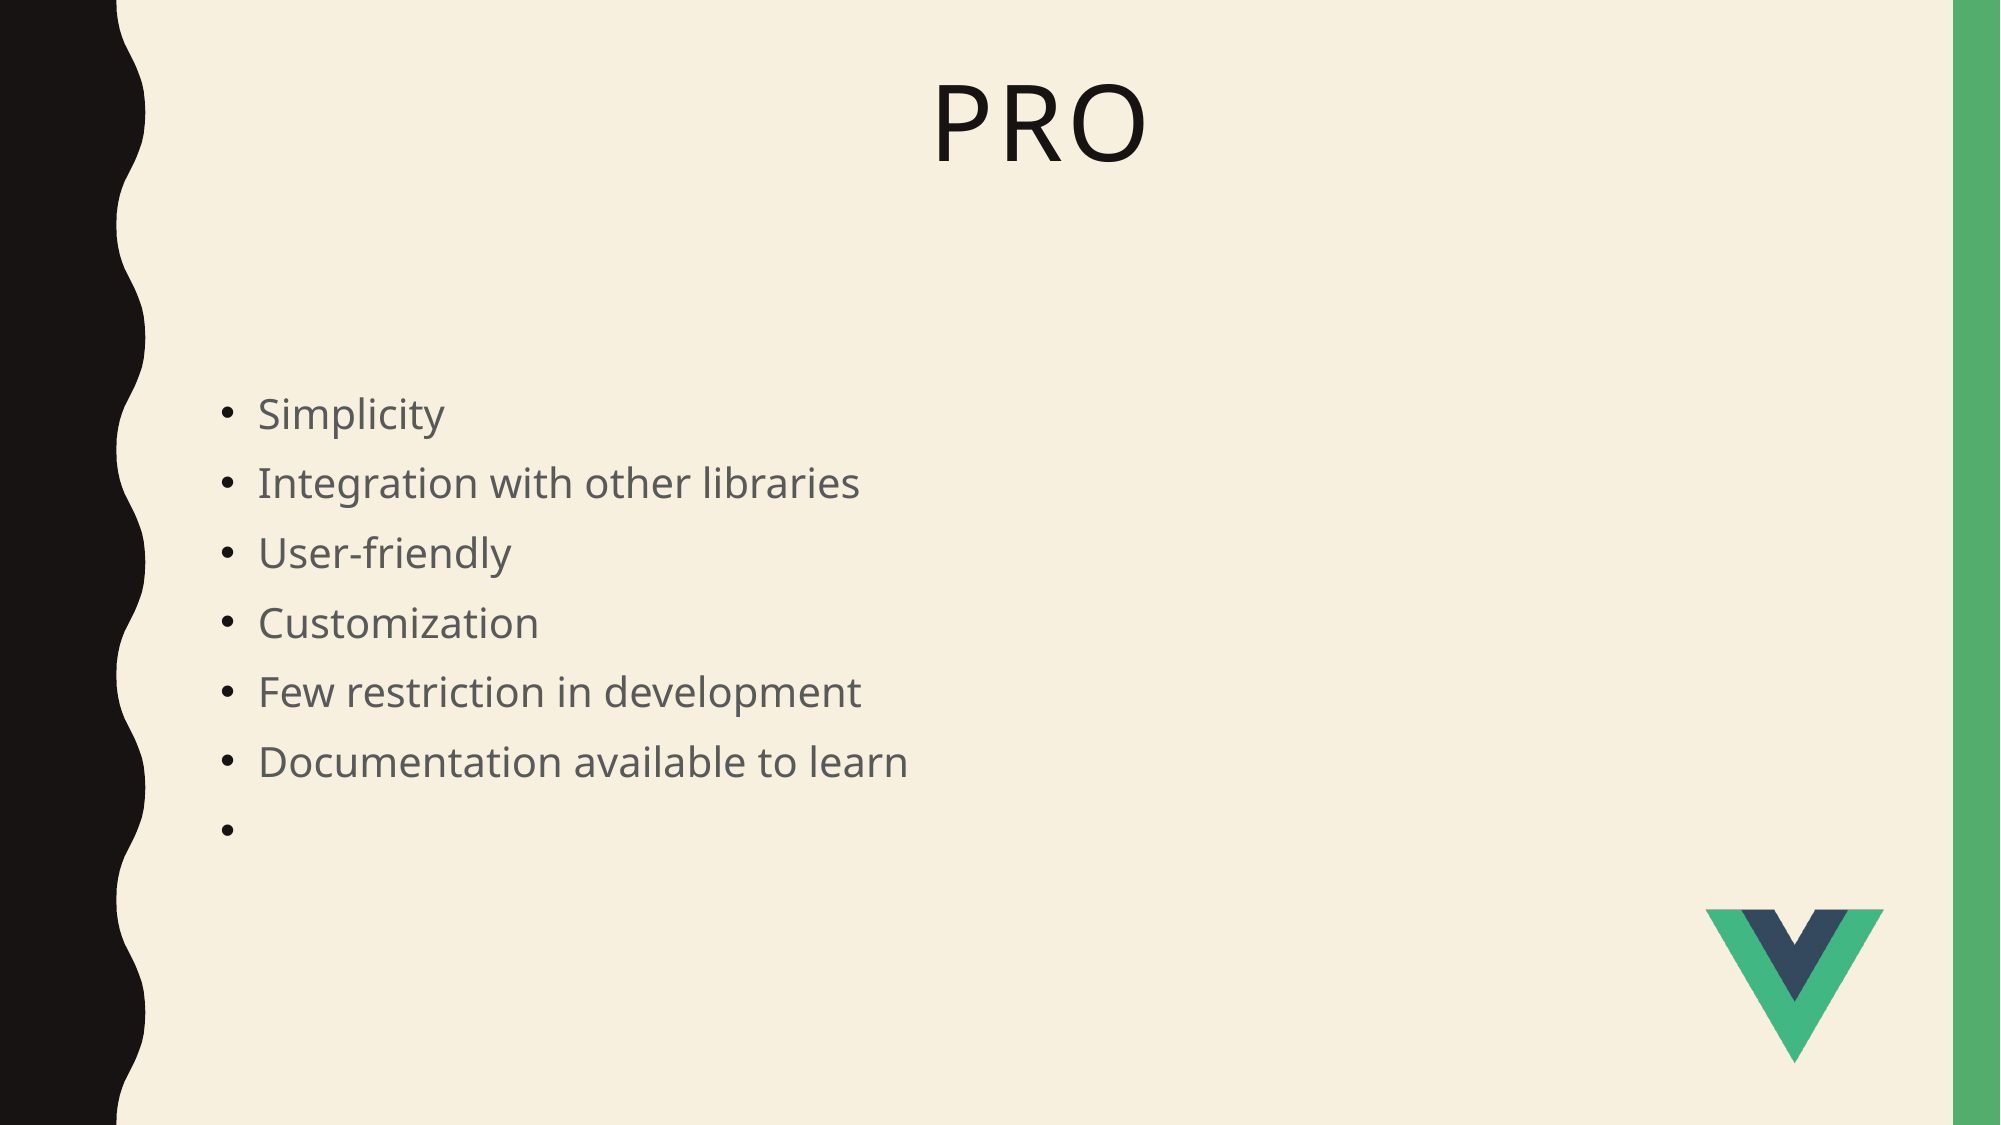

# PRO
Simplicity
Integration with other libraries
User-friendly
Customization
Few restriction in development
Documentation available to learn